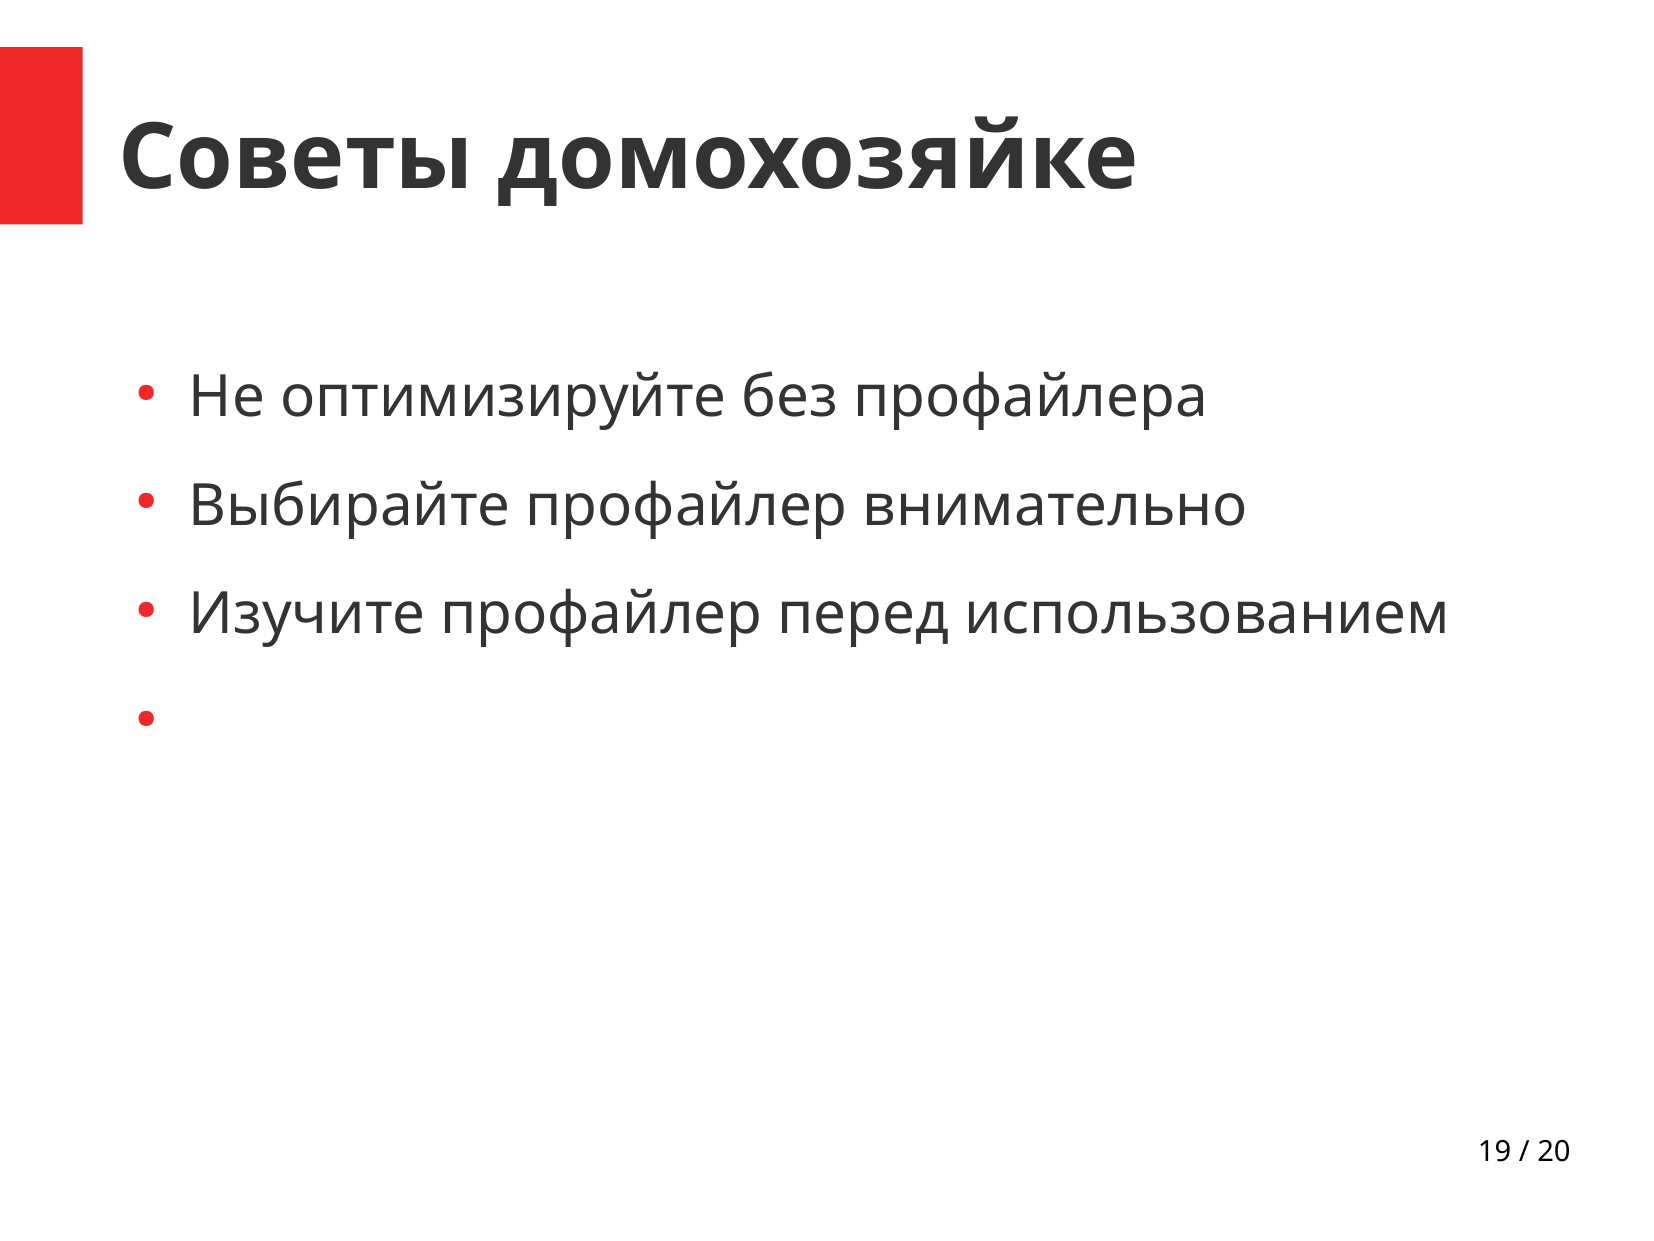

# Советы домохозяйке
Не оптимизируйте без профайлера
Выбирайте профайлер внимательно
Изучите профайлер перед использованием
19